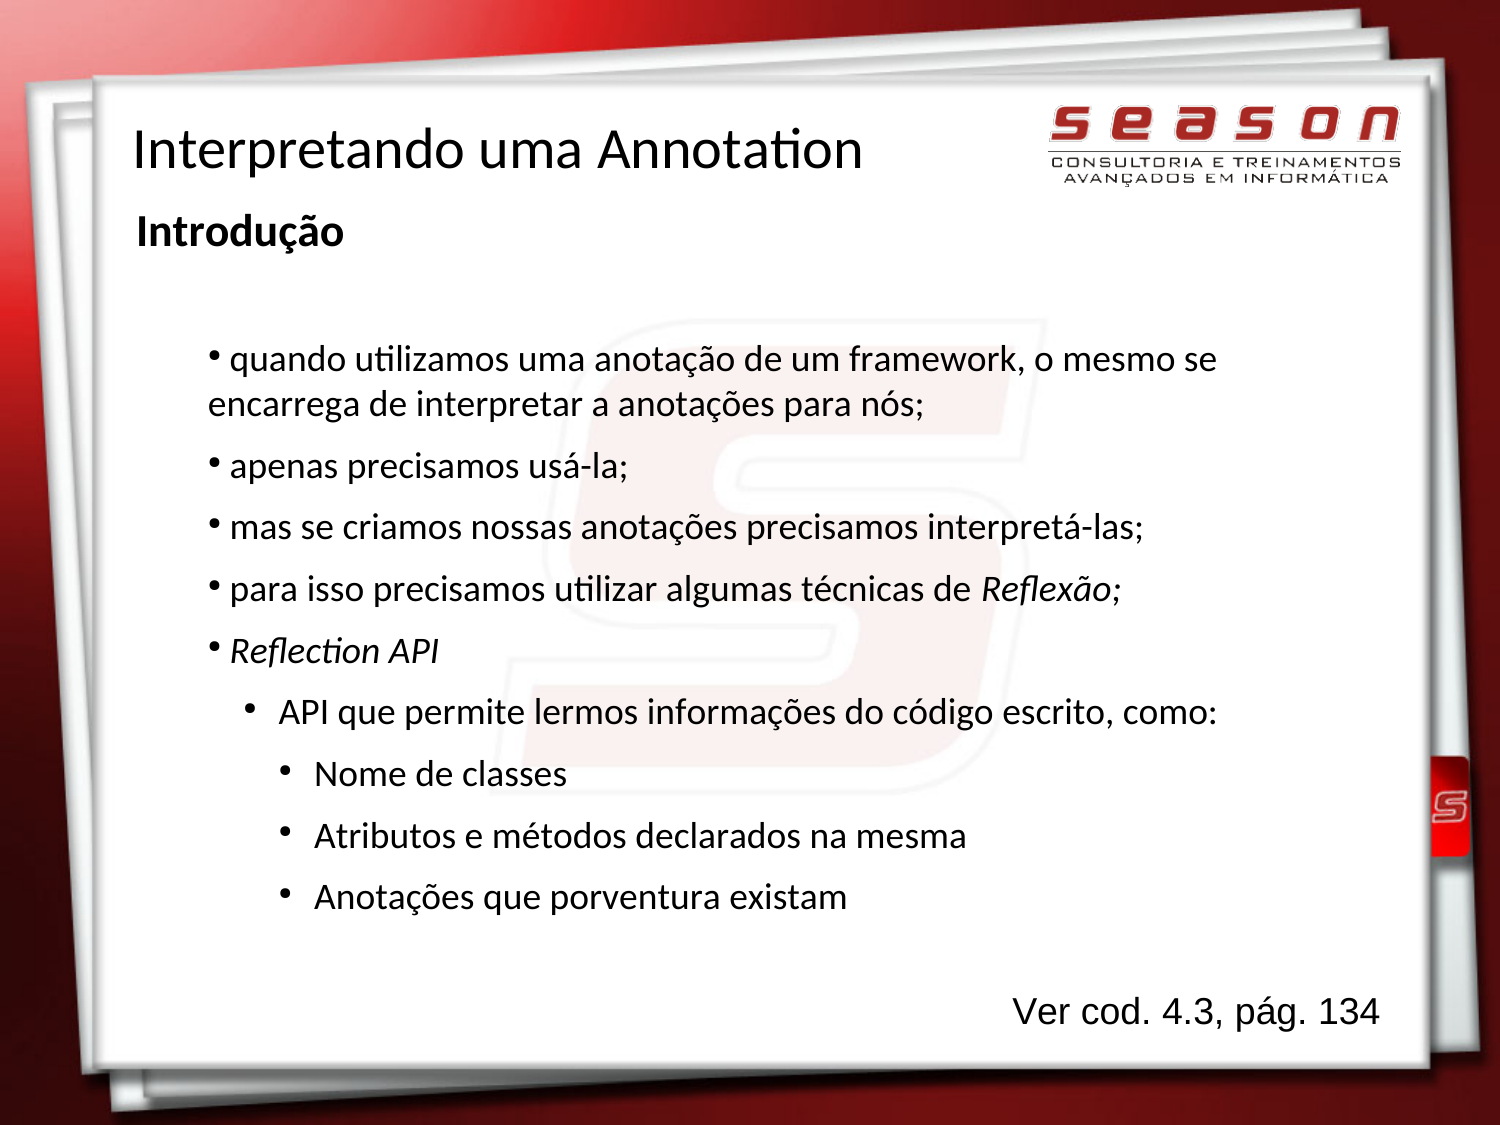

# Interpretando uma Annotation
Introdução
 quando utilizamos uma anotação de um framework, o mesmo se encarrega de interpretar a anotações para nós;
 apenas precisamos usá-la;
 mas se criamos nossas anotações precisamos interpretá-las;
 para isso precisamos utilizar algumas técnicas de Reflexão;
 Reflection API
API que permite lermos informações do código escrito, como:
Nome de classes
Atributos e métodos declarados na mesma
Anotações que porventura existam
Ver cod. 4.3, pág. 134